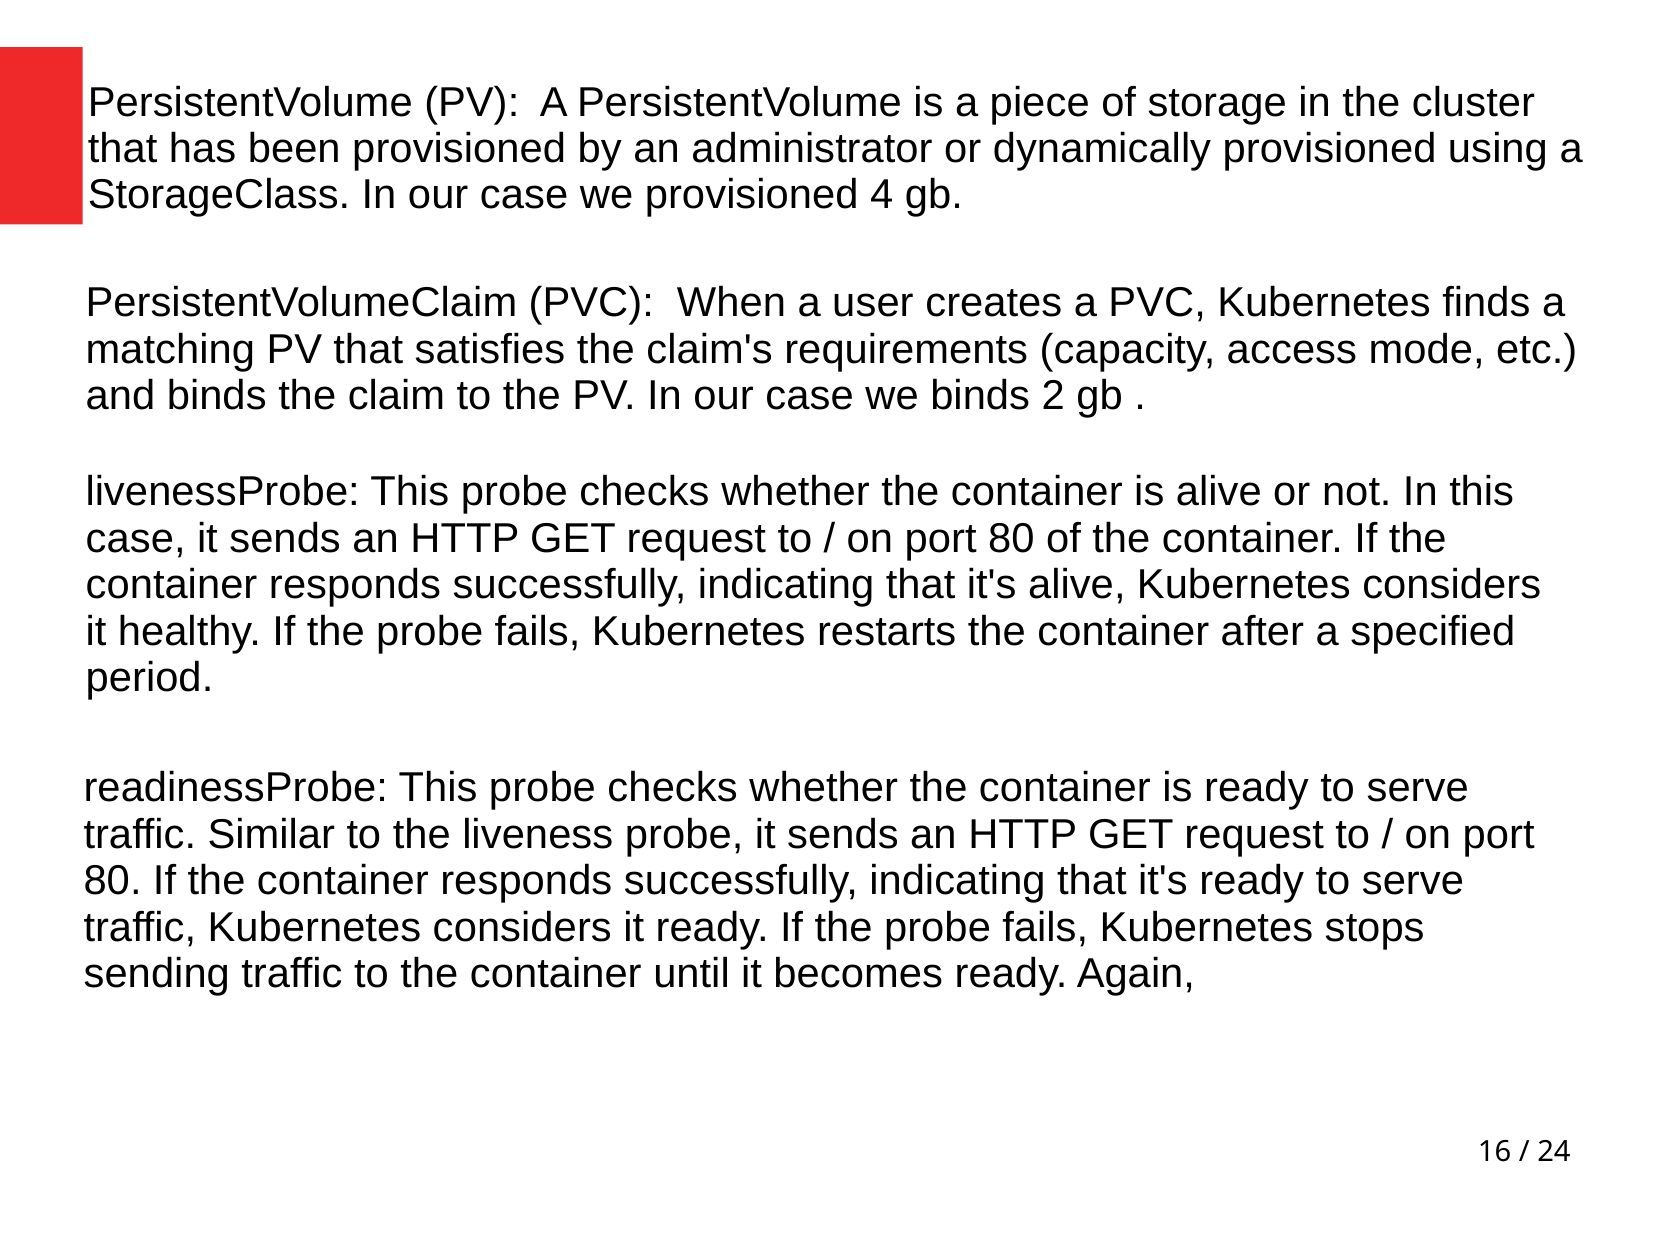

PersistentVolume (PV): A PersistentVolume is a piece of storage in the cluster that has been provisioned by an administrator or dynamically provisioned using a StorageClass. In our case we provisioned 4 gb.
PersistentVolumeClaim (PVC): When a user creates a PVC, Kubernetes finds a matching PV that satisfies the claim's requirements (capacity, access mode, etc.) and binds the claim to the PV. In our case we binds 2 gb .
livenessProbe: This probe checks whether the container is alive or not. In this case, it sends an HTTP GET request to / on port 80 of the container. If the container responds successfully, indicating that it's alive, Kubernetes considers it healthy. If the probe fails, Kubernetes restarts the container after a specified period.
readinessProbe: This probe checks whether the container is ready to serve traffic. Similar to the liveness probe, it sends an HTTP GET request to / on port 80. If the container responds successfully, indicating that it's ready to serve traffic, Kubernetes considers it ready. If the probe fails, Kubernetes stops sending traffic to the container until it becomes ready. Again,
16